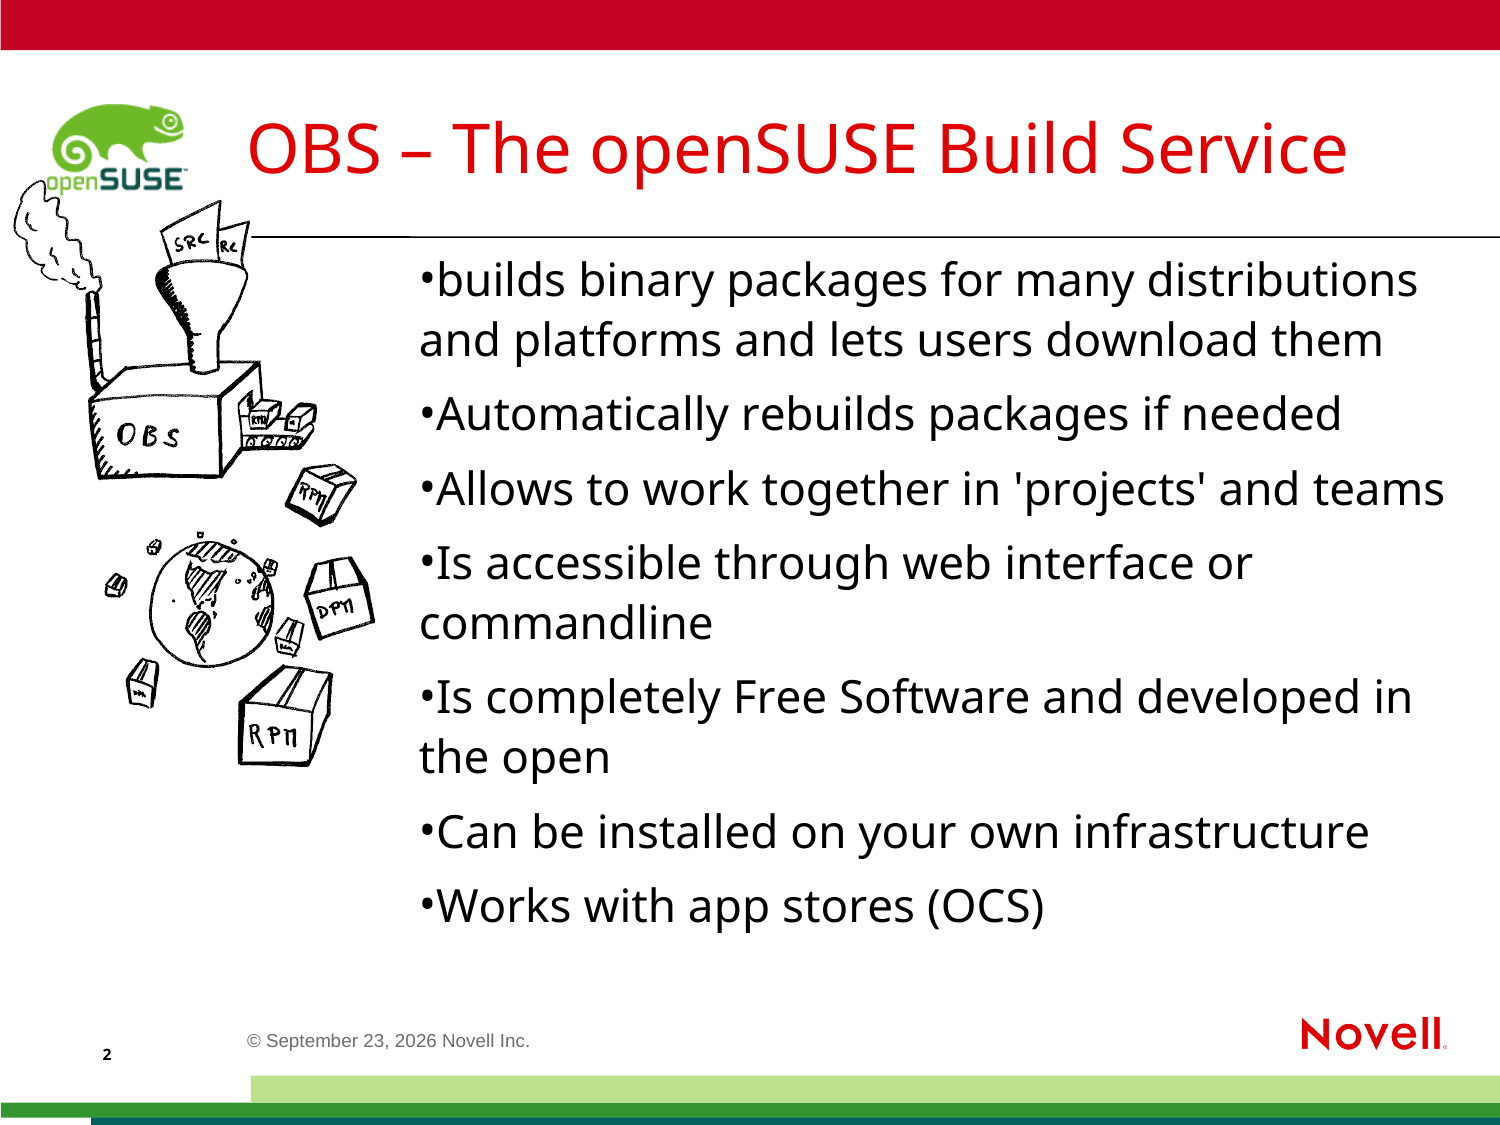

# OBS – The openSUSE Build Service
builds binary packages for many distributions and platforms and lets users download them
Automatically rebuilds packages if needed
Allows to work together in 'projects' and teams
Is accessible through web interface or commandline
Is completely Free Software and developed in the open
Can be installed on your own infrastructure
Works with app stores (OCS)